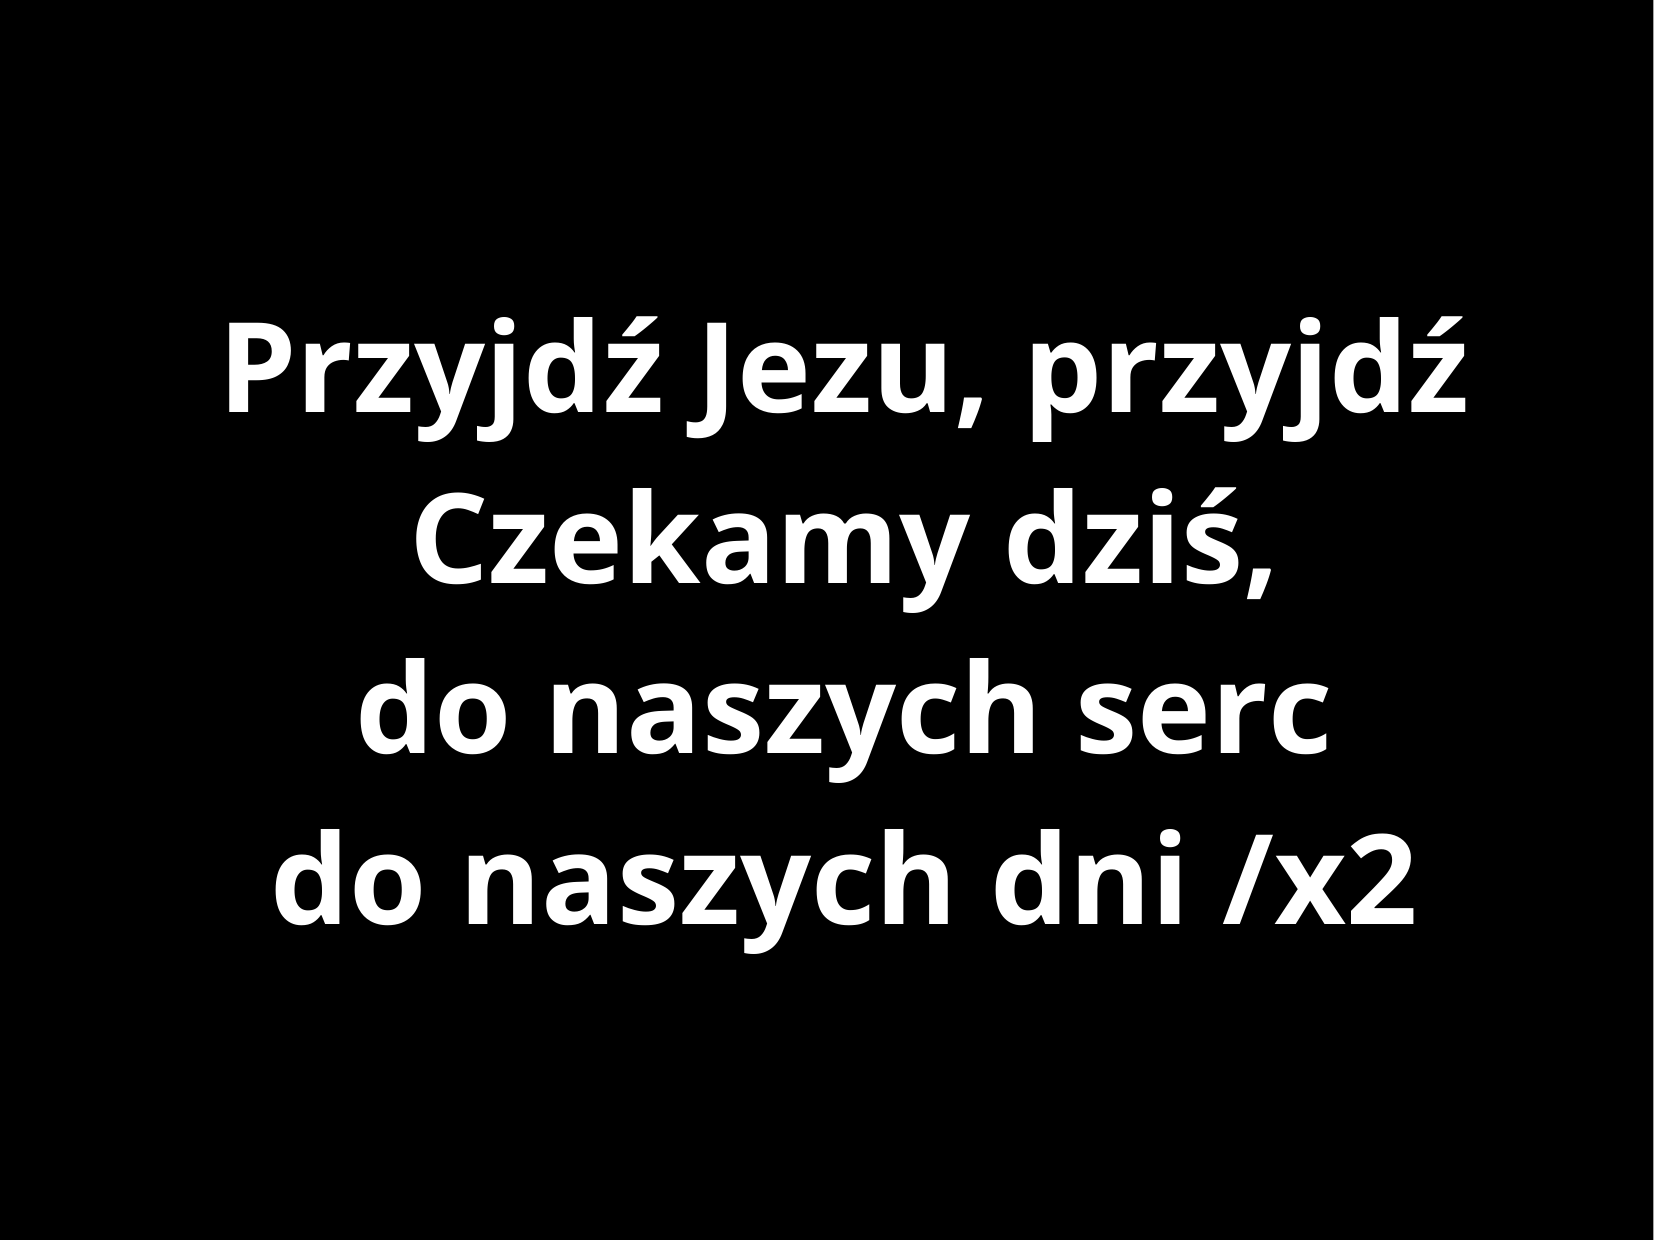

# Przyjdź Jezu, przyjdź
Czekamy dziś,
do naszych serc
do naszych dni /x2